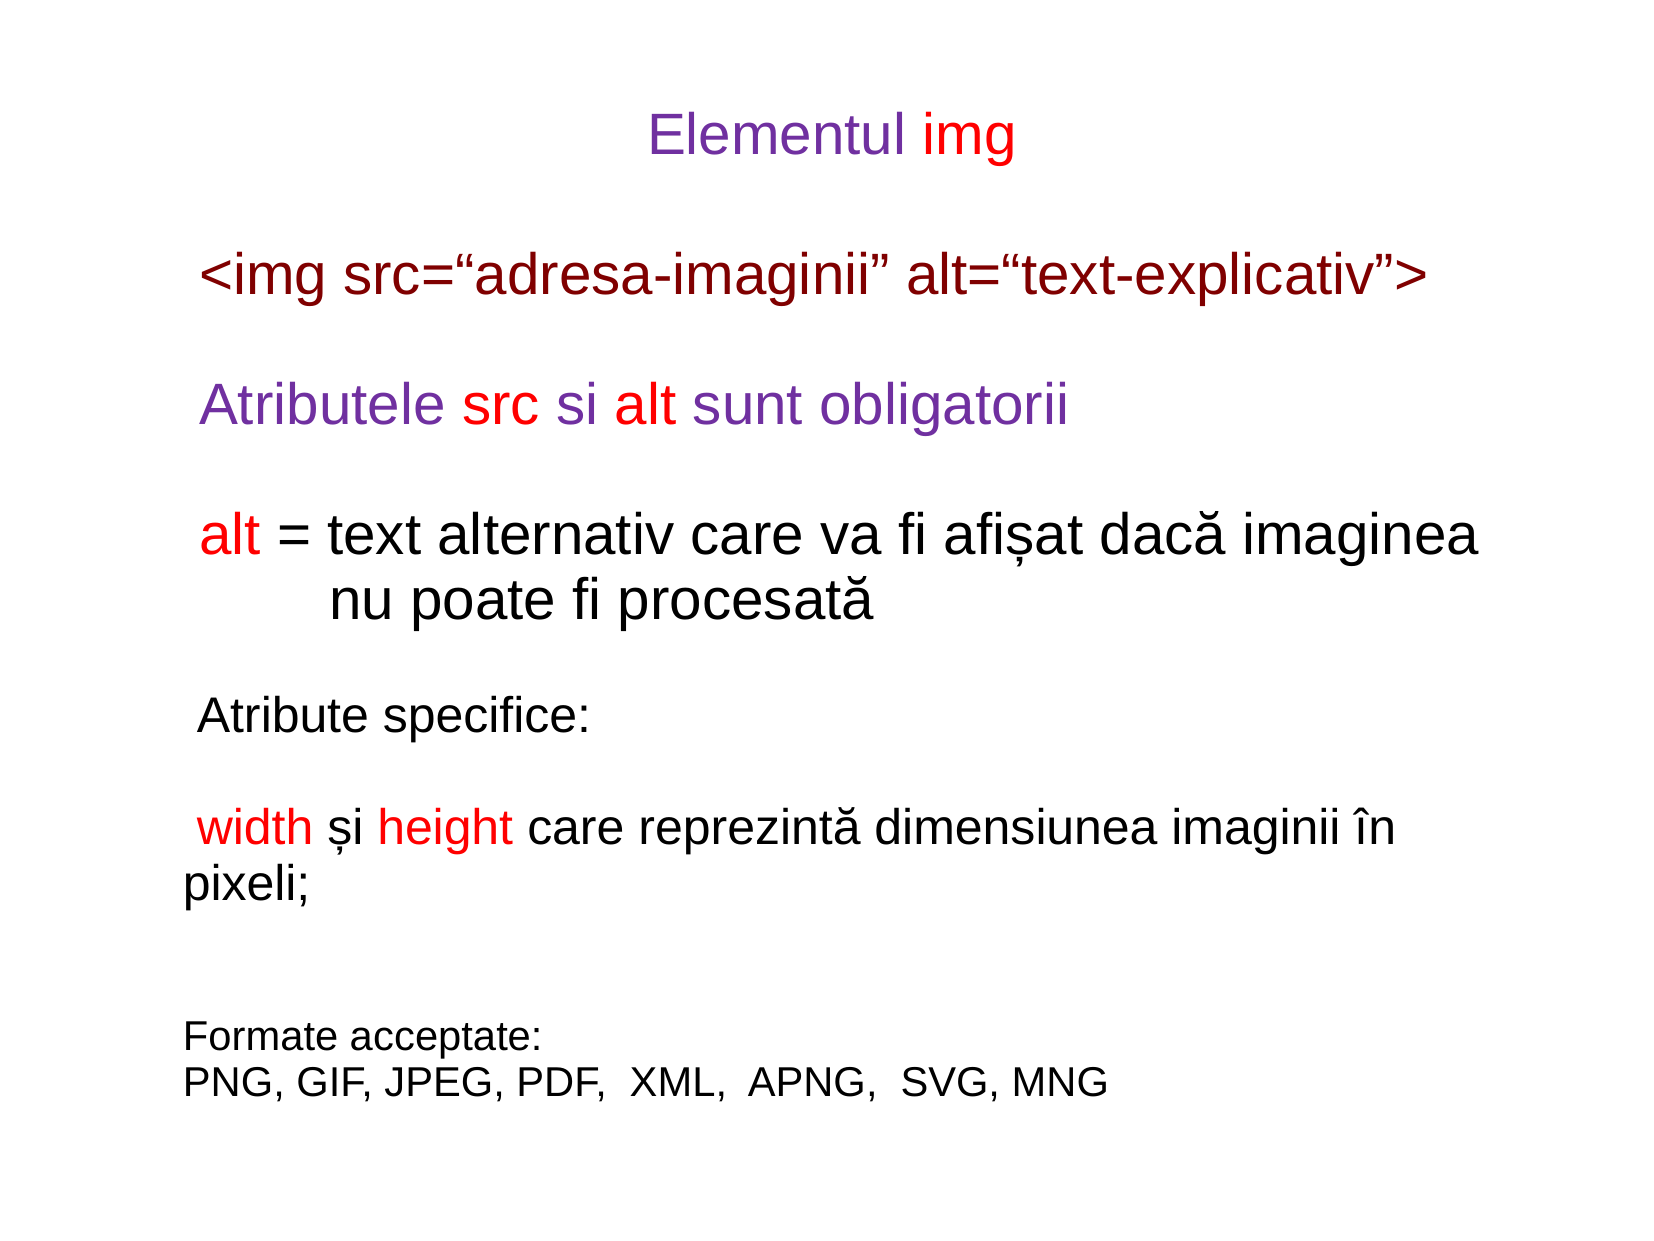

Elementul img
 <img src=“adresa-imaginii” alt=“text-explicativ”>
 Atributele src si alt sunt obligatorii
 alt = text alternativ care va fi afișat dacă imaginea
 nu poate fi procesată
 Atribute specifice:
 width și height care reprezintă dimensiunea imaginii în 	 pixeli;
Formate acceptate:
PNG, GIF, JPEG, PDF, XML, APNG, SVG, MNG